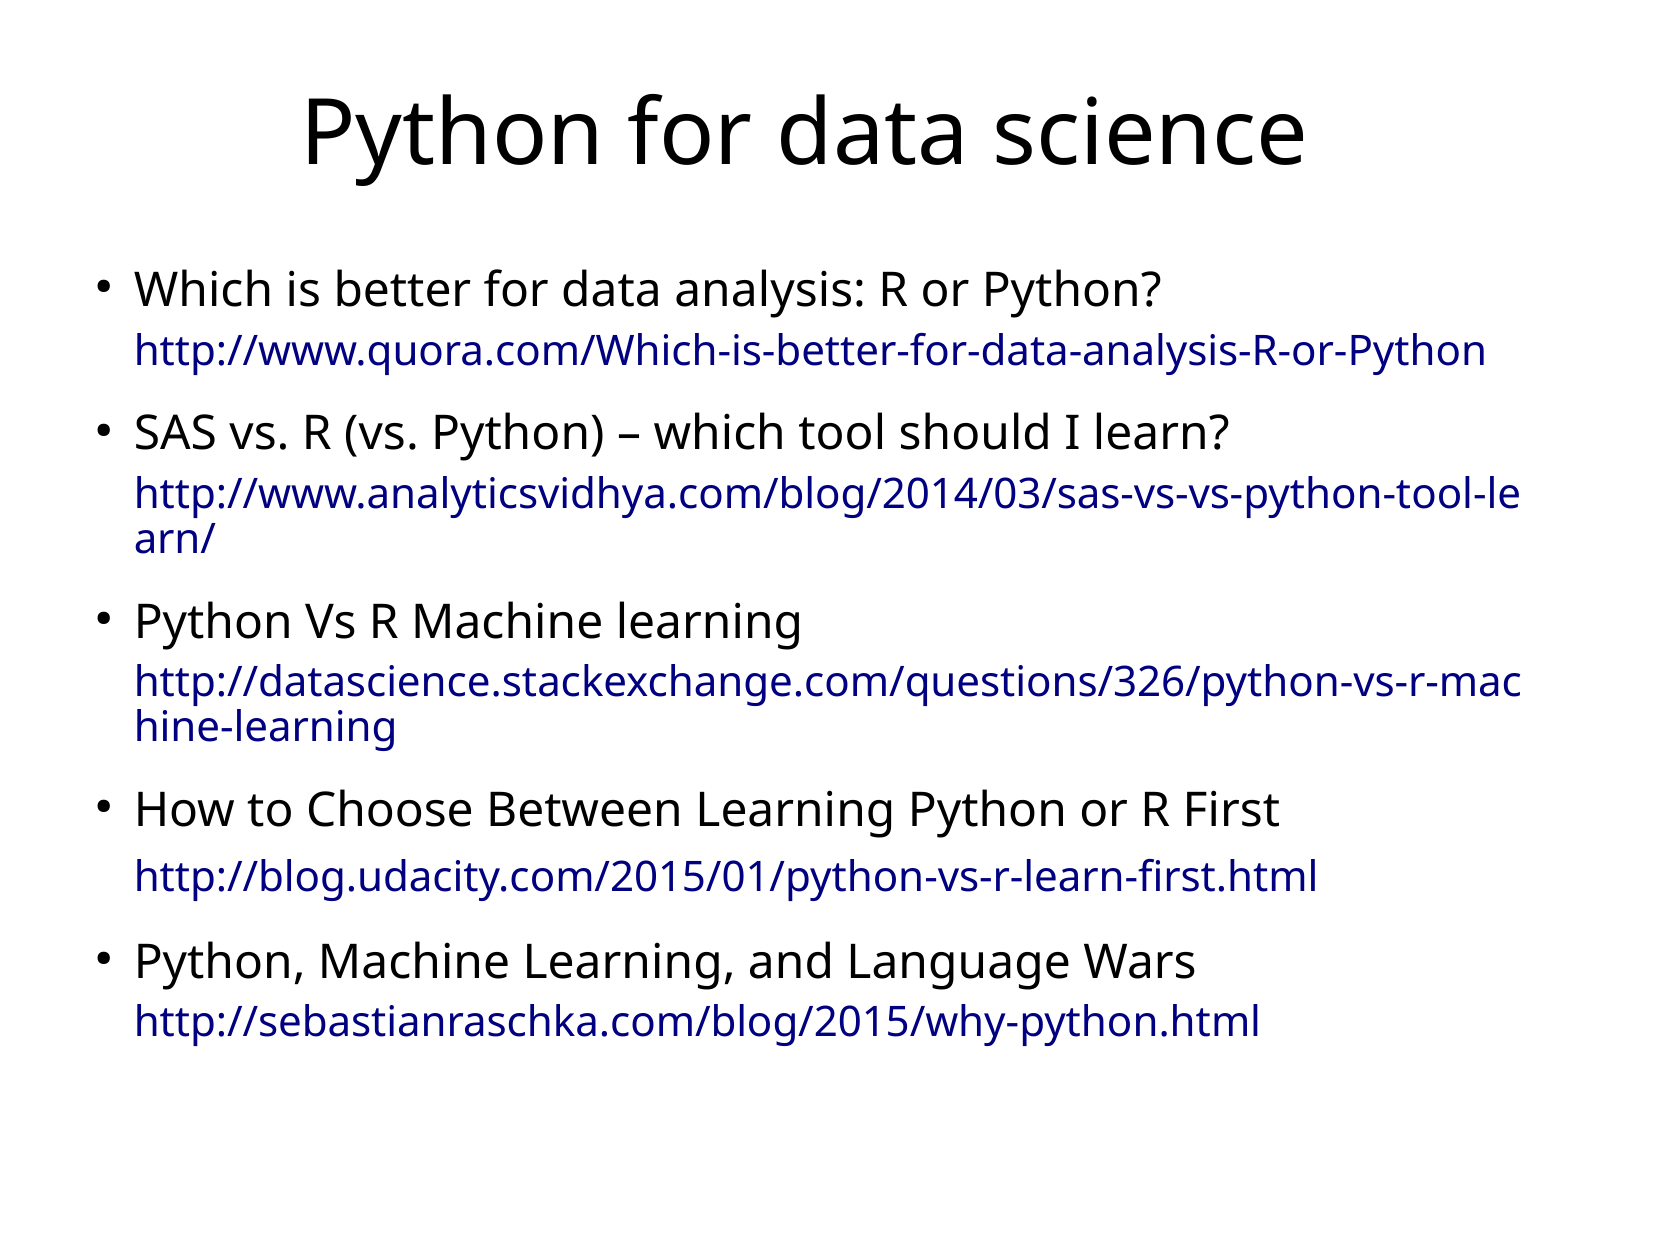

# Python for data science
Which is better for data analysis: R or Python? http://www.quora.com/Which-is-better-for-data-analysis-R-or-Python
SAS vs. R (vs. Python) – which tool should I learn? http://www.analyticsvidhya.com/blog/2014/03/sas-vs-vs-python-tool-learn/
Python Vs R Machine learninghttp://datascience.stackexchange.com/questions/326/python-vs-r-machine-learning
How to Choose Between Learning Python or R First http://blog.udacity.com/2015/01/python-vs-r-learn-first.html
Python, Machine Learning, and Language Wars http://sebastianraschka.com/blog/2015/why-python.html